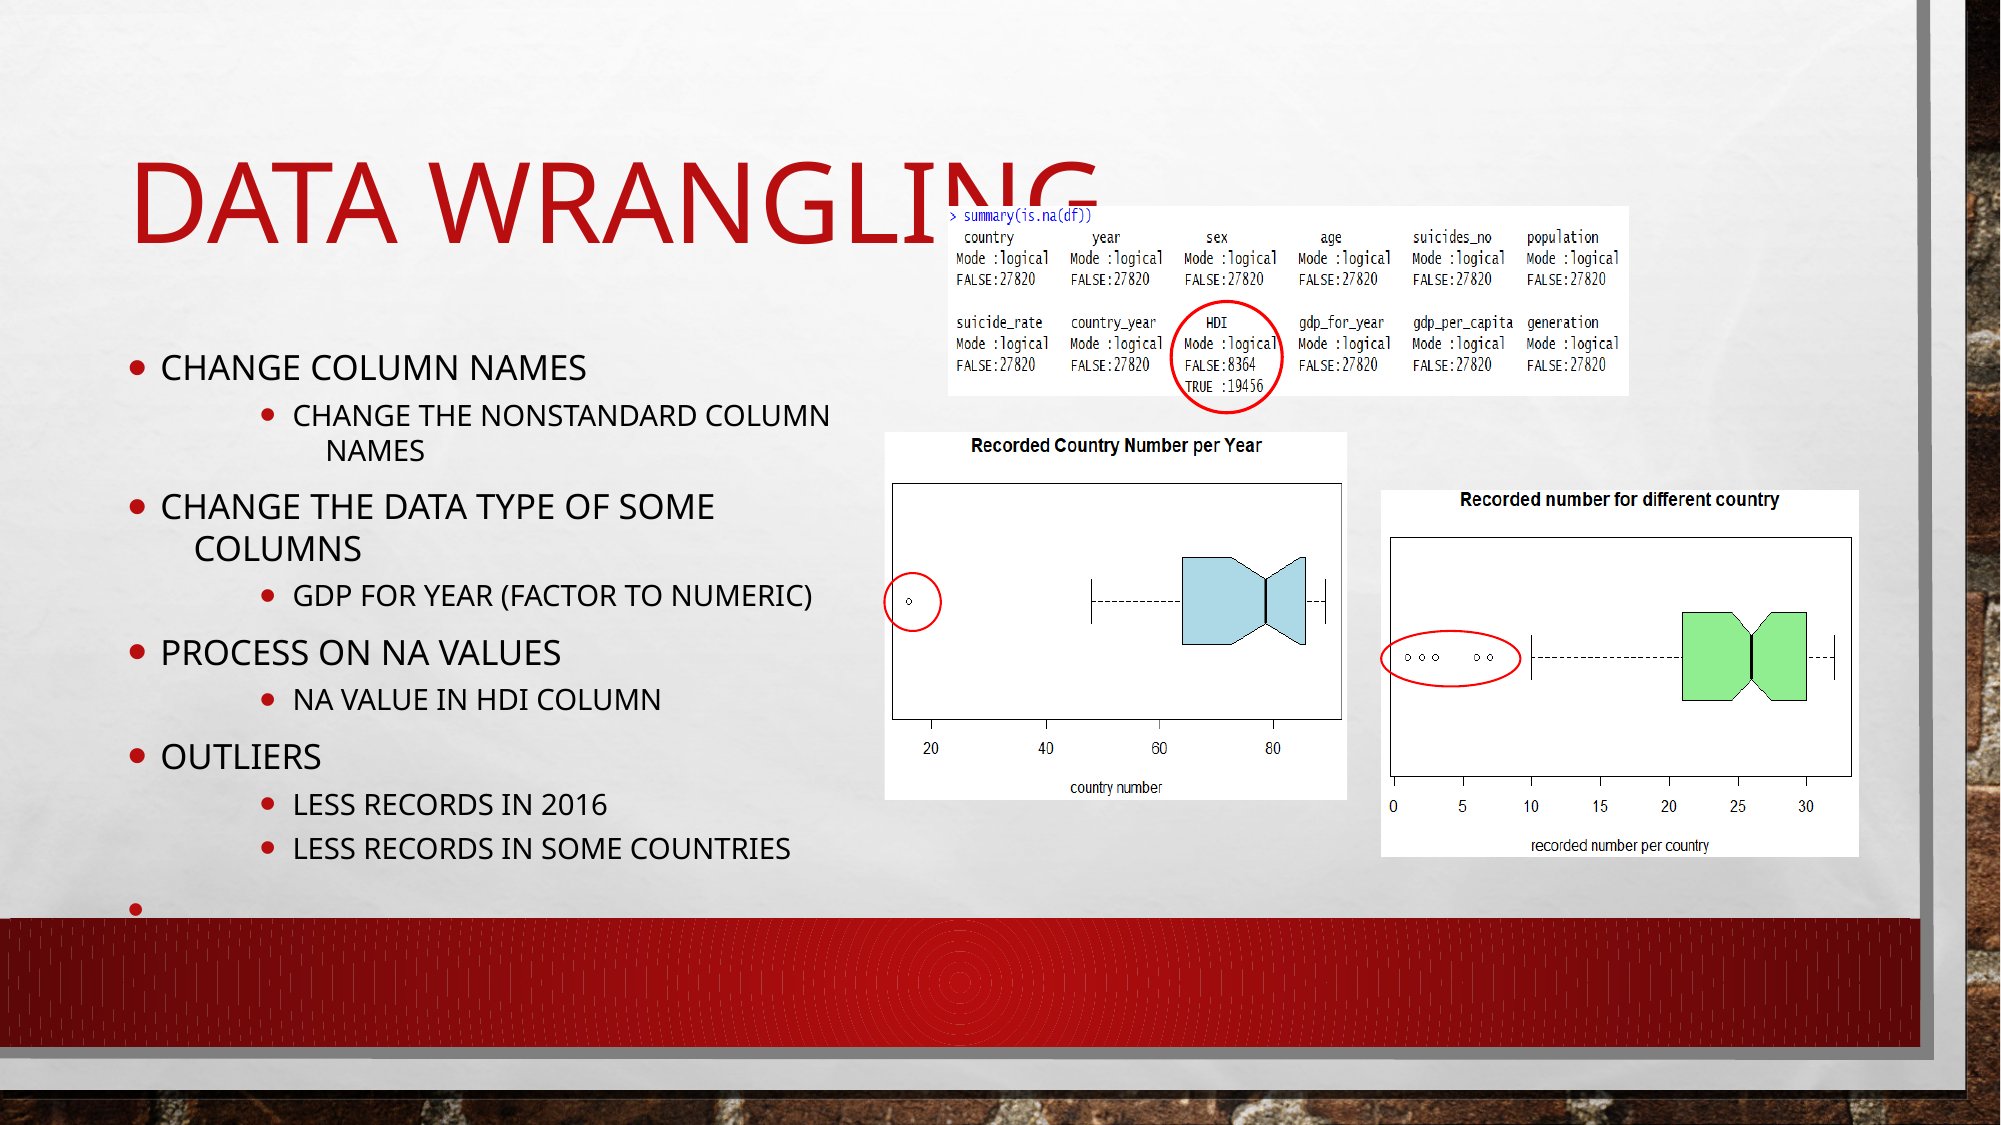

# Data wrangling
Change Column names
Change the nonstandard column names
Change the data type of some columns
GDP for year (factor to numeric)
Process on NA values
NA value in HDI column
Outliers
Less records in 2016
Less records in some countries